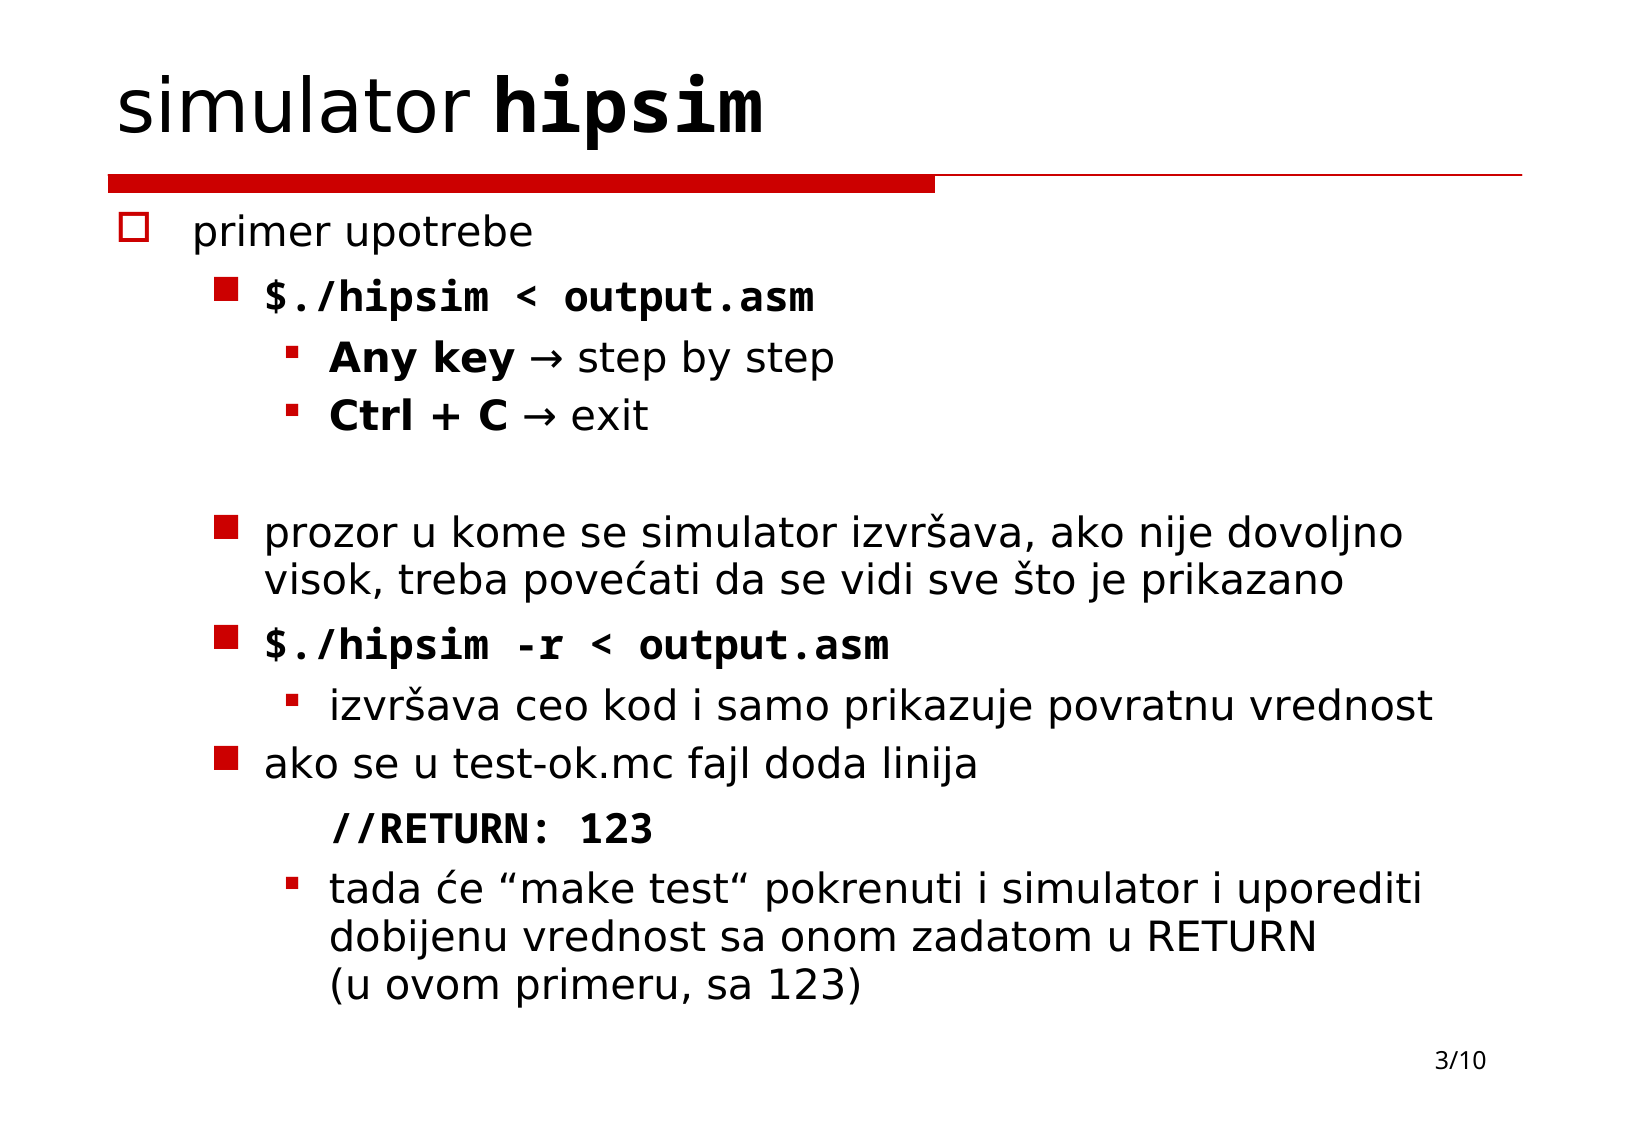

# simulator hipsim
primer upotrebe
$./hipsim < output.asm
Any key → step by step
Ctrl + C → exit
prozor u kome se simulator izvršava, ako nije dovoljno visok, treba povećati da se vidi sve što je prikazano
$./hipsim -r < output.asm
izvršava ceo kod i samo prikazuje povratnu vrednost
ako se u test-ok.mc fajl doda linija
//RETURN: 123
tada će “make test“ pokrenuti i simulator i uporediti dobijenu vrednost sa onom zadatom u RETURN
(u ovom primeru, sa 123)
3